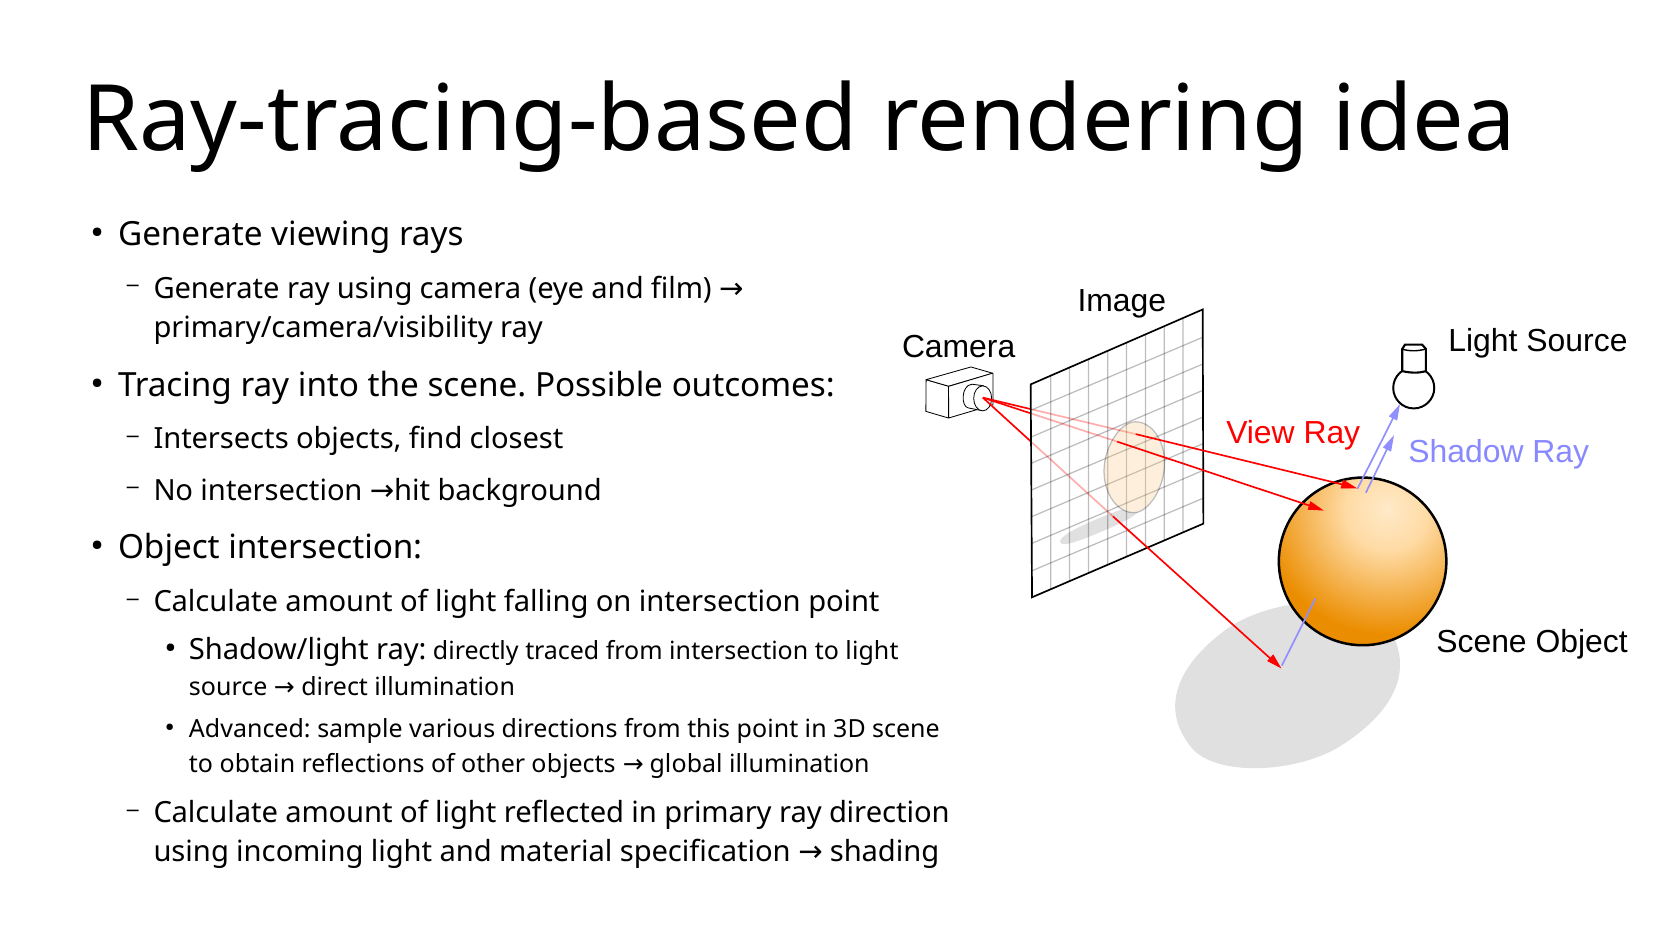

# Ray-tracing-based rendering idea
Generate viewing rays
Generate ray using camera (eye and film) → primary/camera/visibility ray
Tracing ray into the scene. Possible outcomes:
Intersects objects, find closest
No intersection →hit background
Object intersection:
Calculate amount of light falling on intersection point
Shadow/light ray: directly traced from intersection to light source → direct illumination
Advanced: sample various directions from this point in 3D scene to obtain reflections of other objects → global illumination
Calculate amount of light reflected in primary ray direction using incoming light and material specification → shading